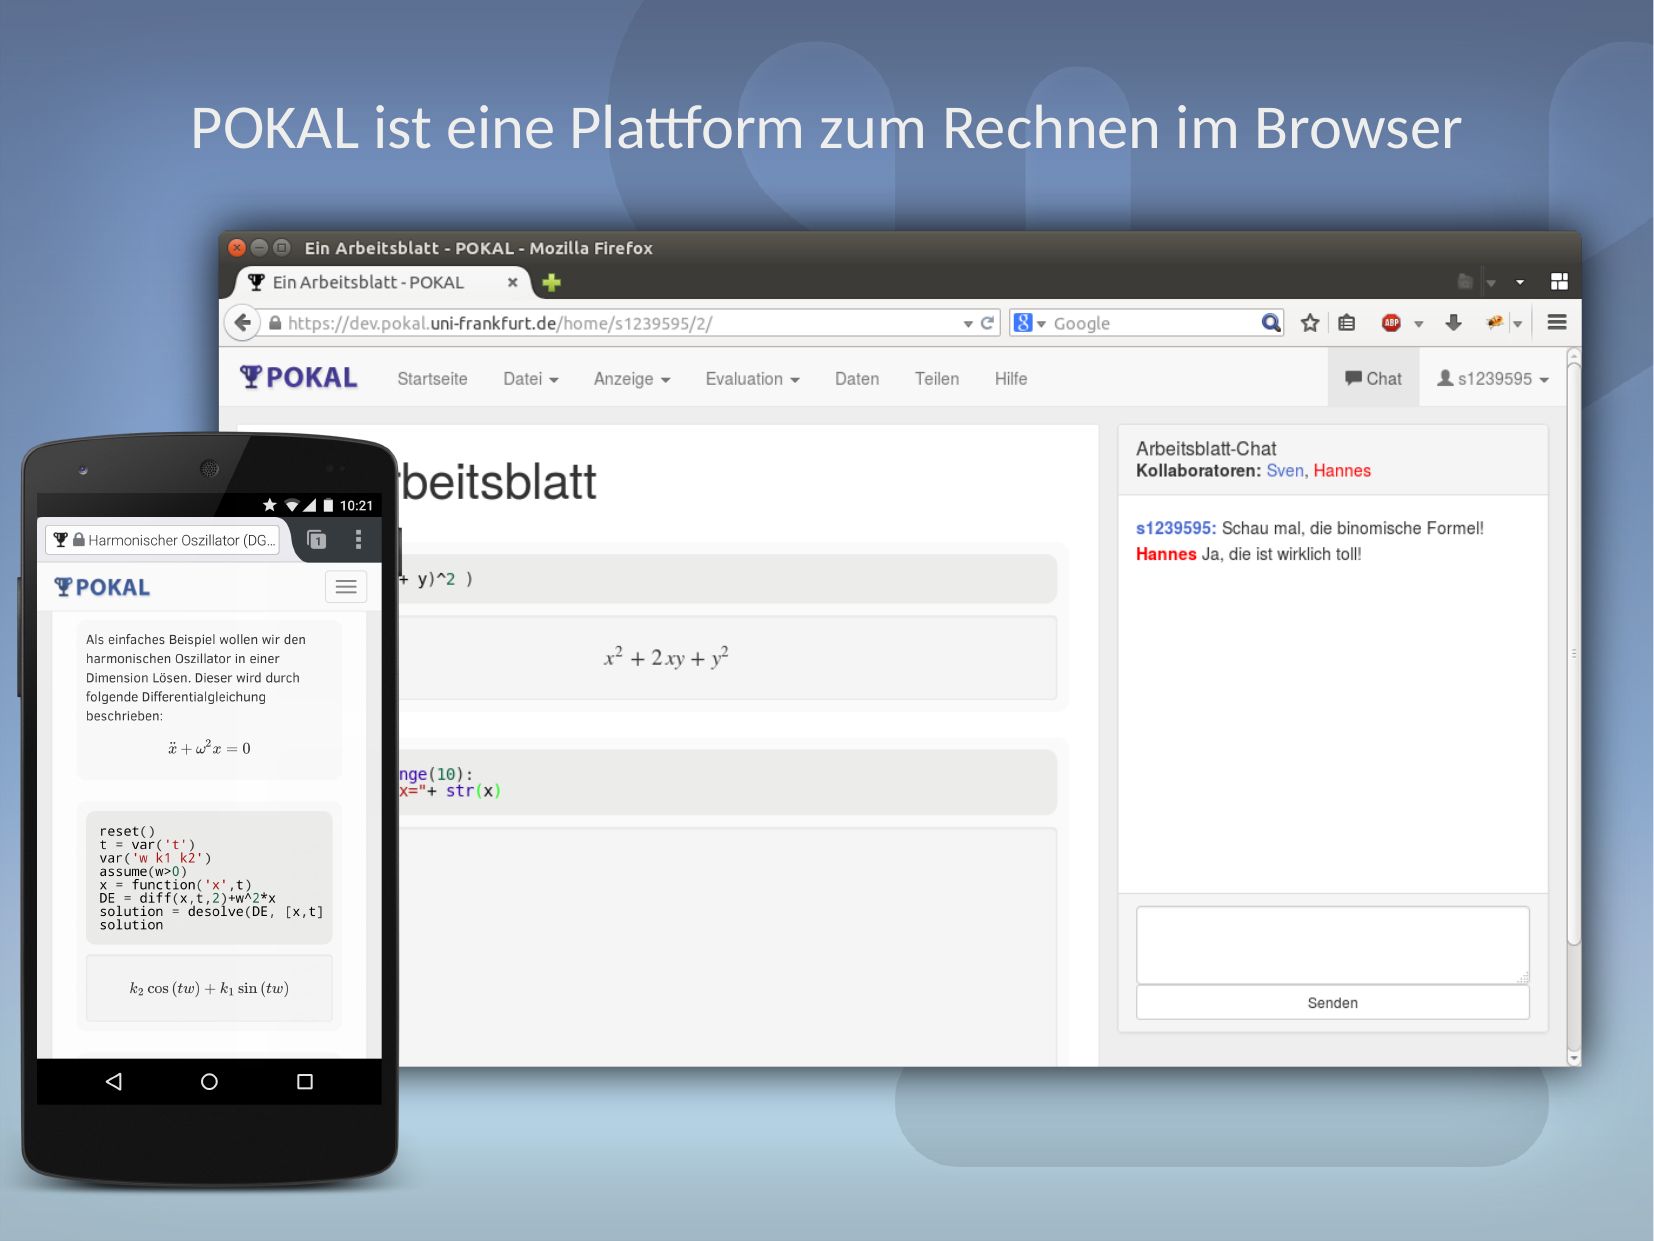

POKAL ist eine Plattform zum Rechnen im Browser